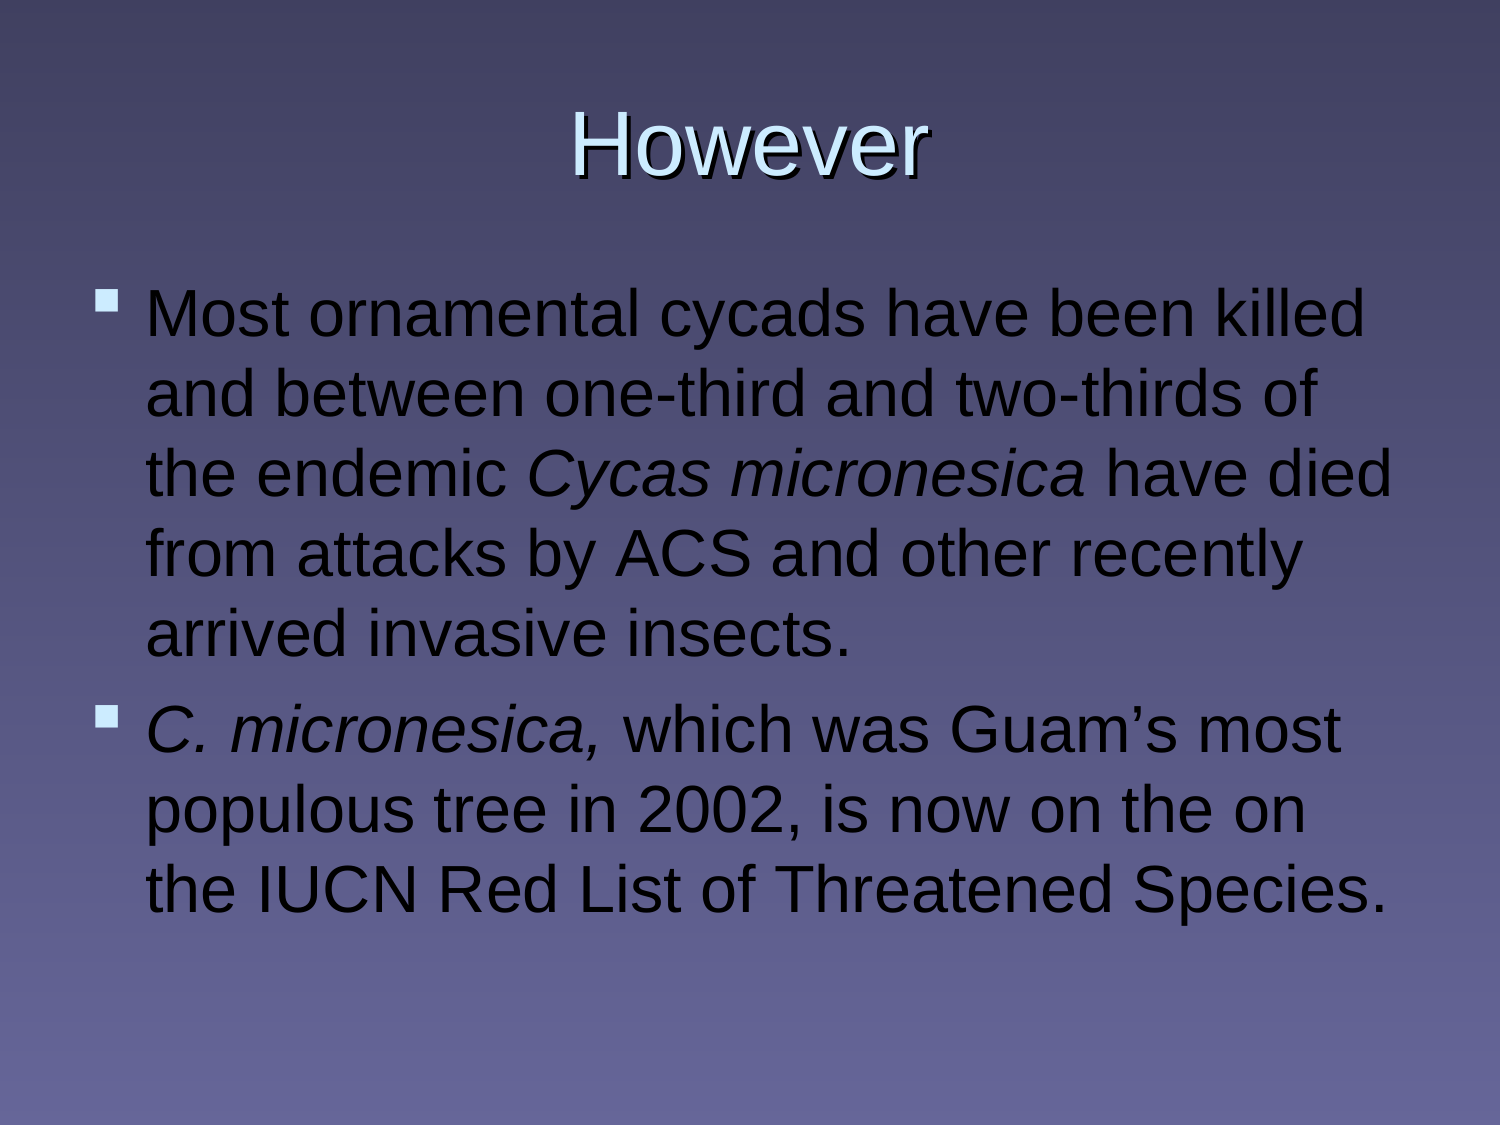

# However
Most ornamental cycads have been killed and between one-third and two-thirds of the endemic Cycas micronesica have died from attacks by ACS and other recently arrived invasive insects.
C. micronesica, which was Guam’s most populous tree in 2002, is now on the on the IUCN Red List of Threatened Species.